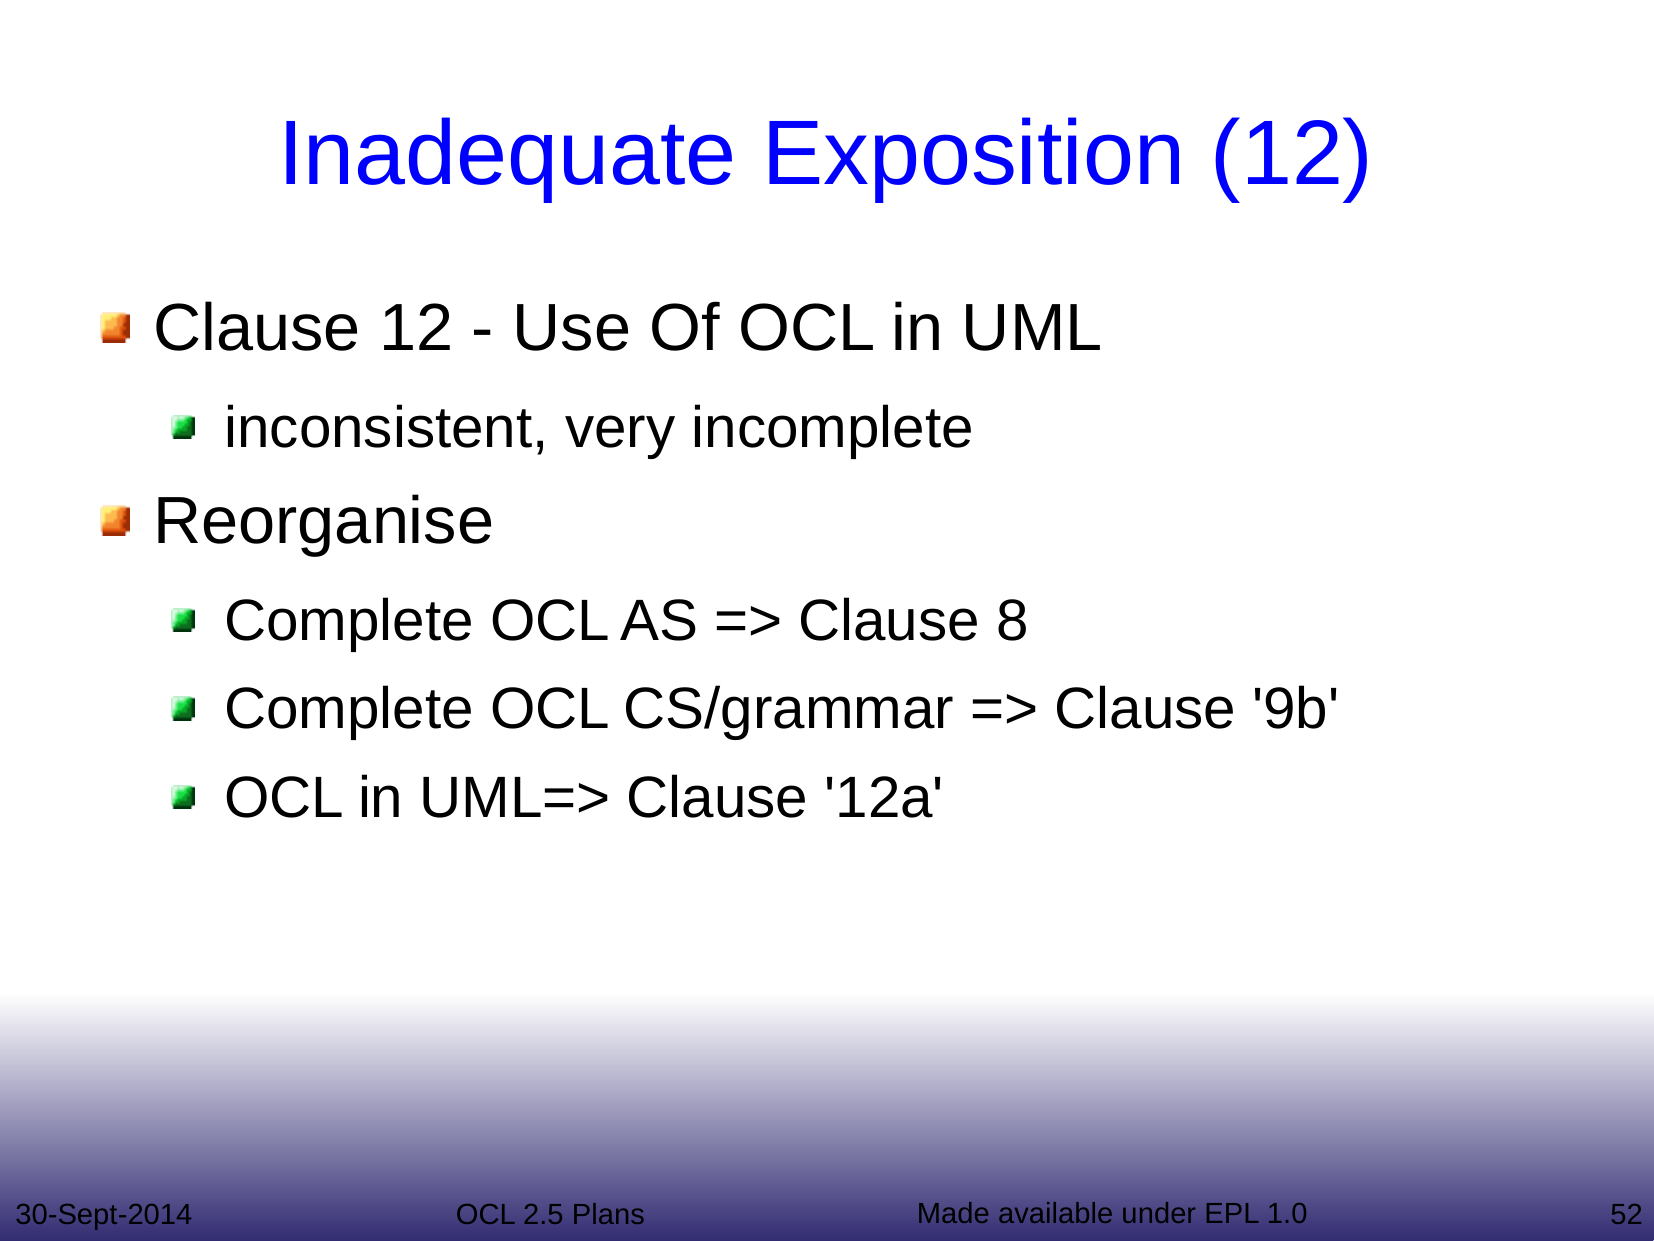

# Inadequate Exposition (12)
Clause 12 - Use Of OCL in UML
inconsistent, very incomplete
Reorganise
Complete OCL AS => Clause 8
Complete OCL CS/grammar => Clause '9b'
OCL in UML=> Clause '12a'
30-Sept-2014
OCL 2.5 Plans
52